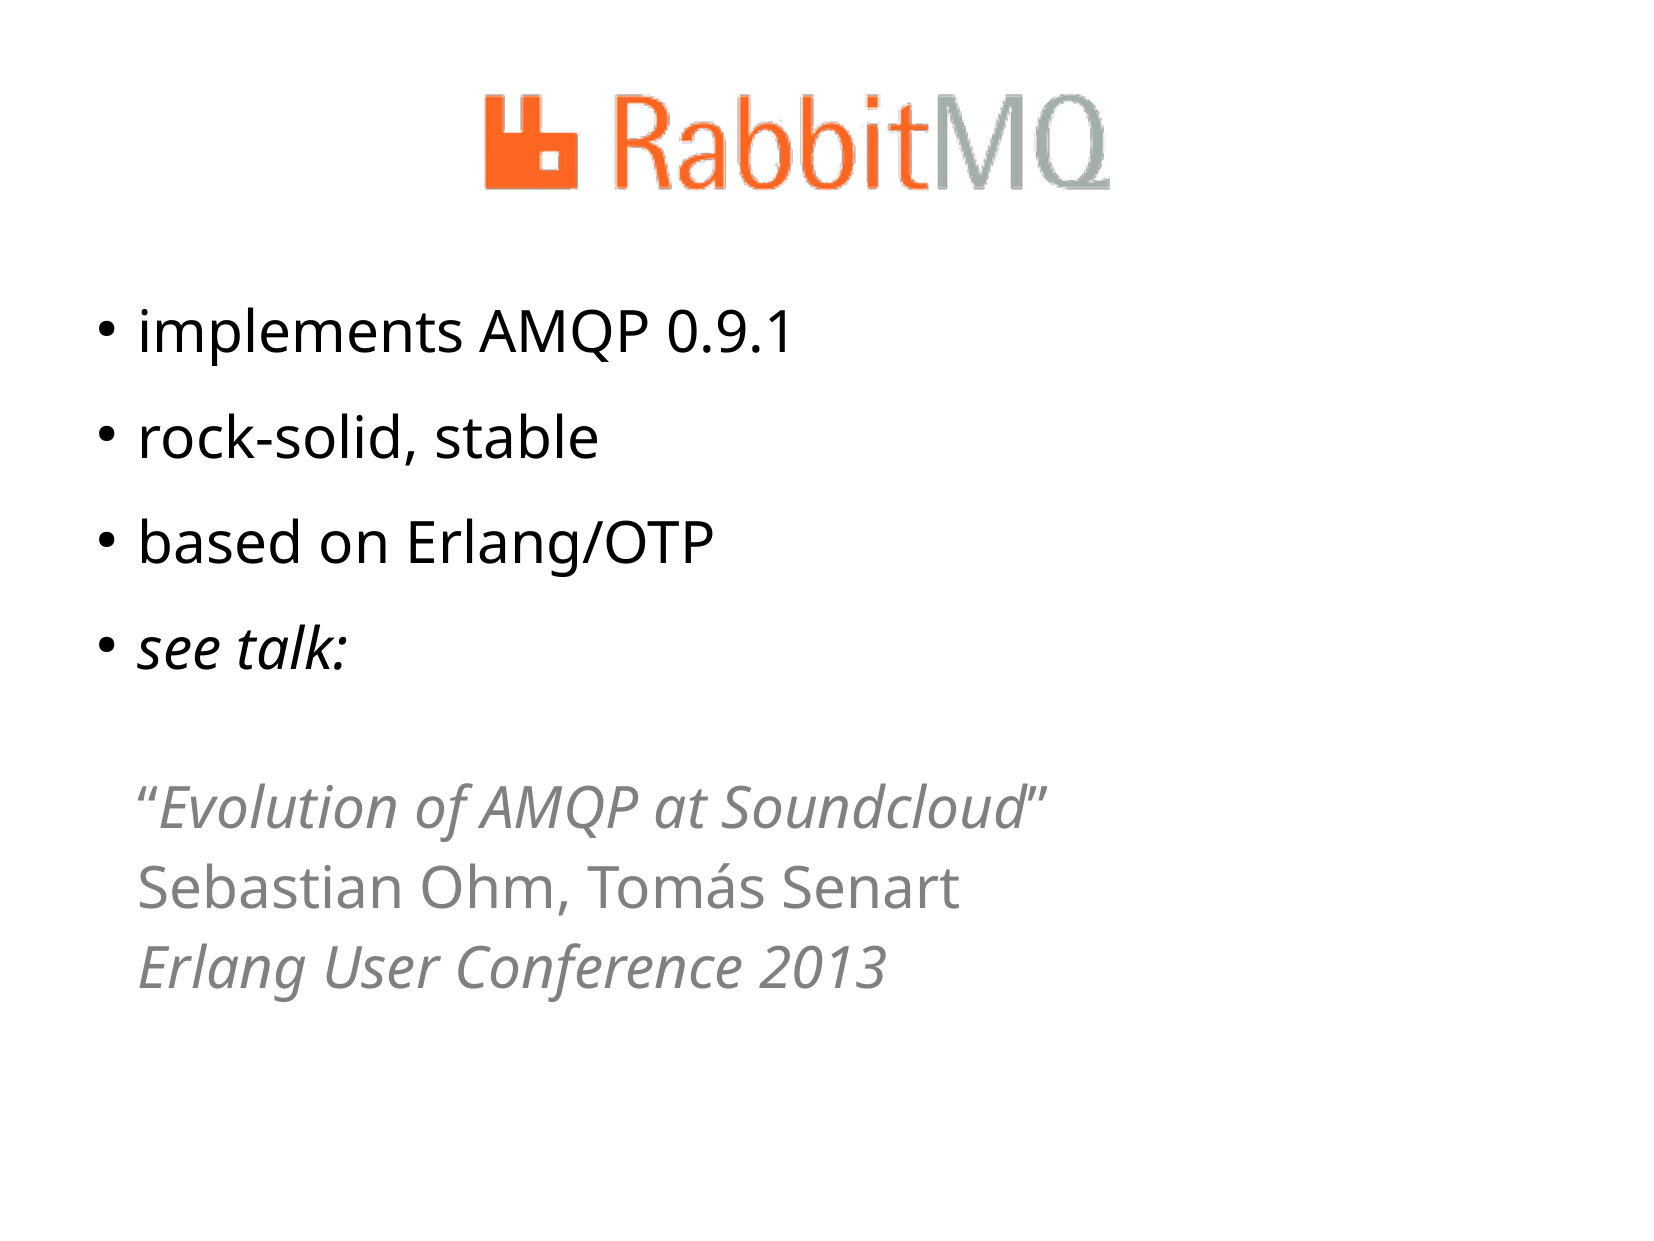

# implements AMQP 0.9.1
rock-solid, stable
based on Erlang/OTP
see talk:
“Evolution of AMQP at Soundcloud”
Sebastian Ohm, Tomás Senart
Erlang User Conference 2013